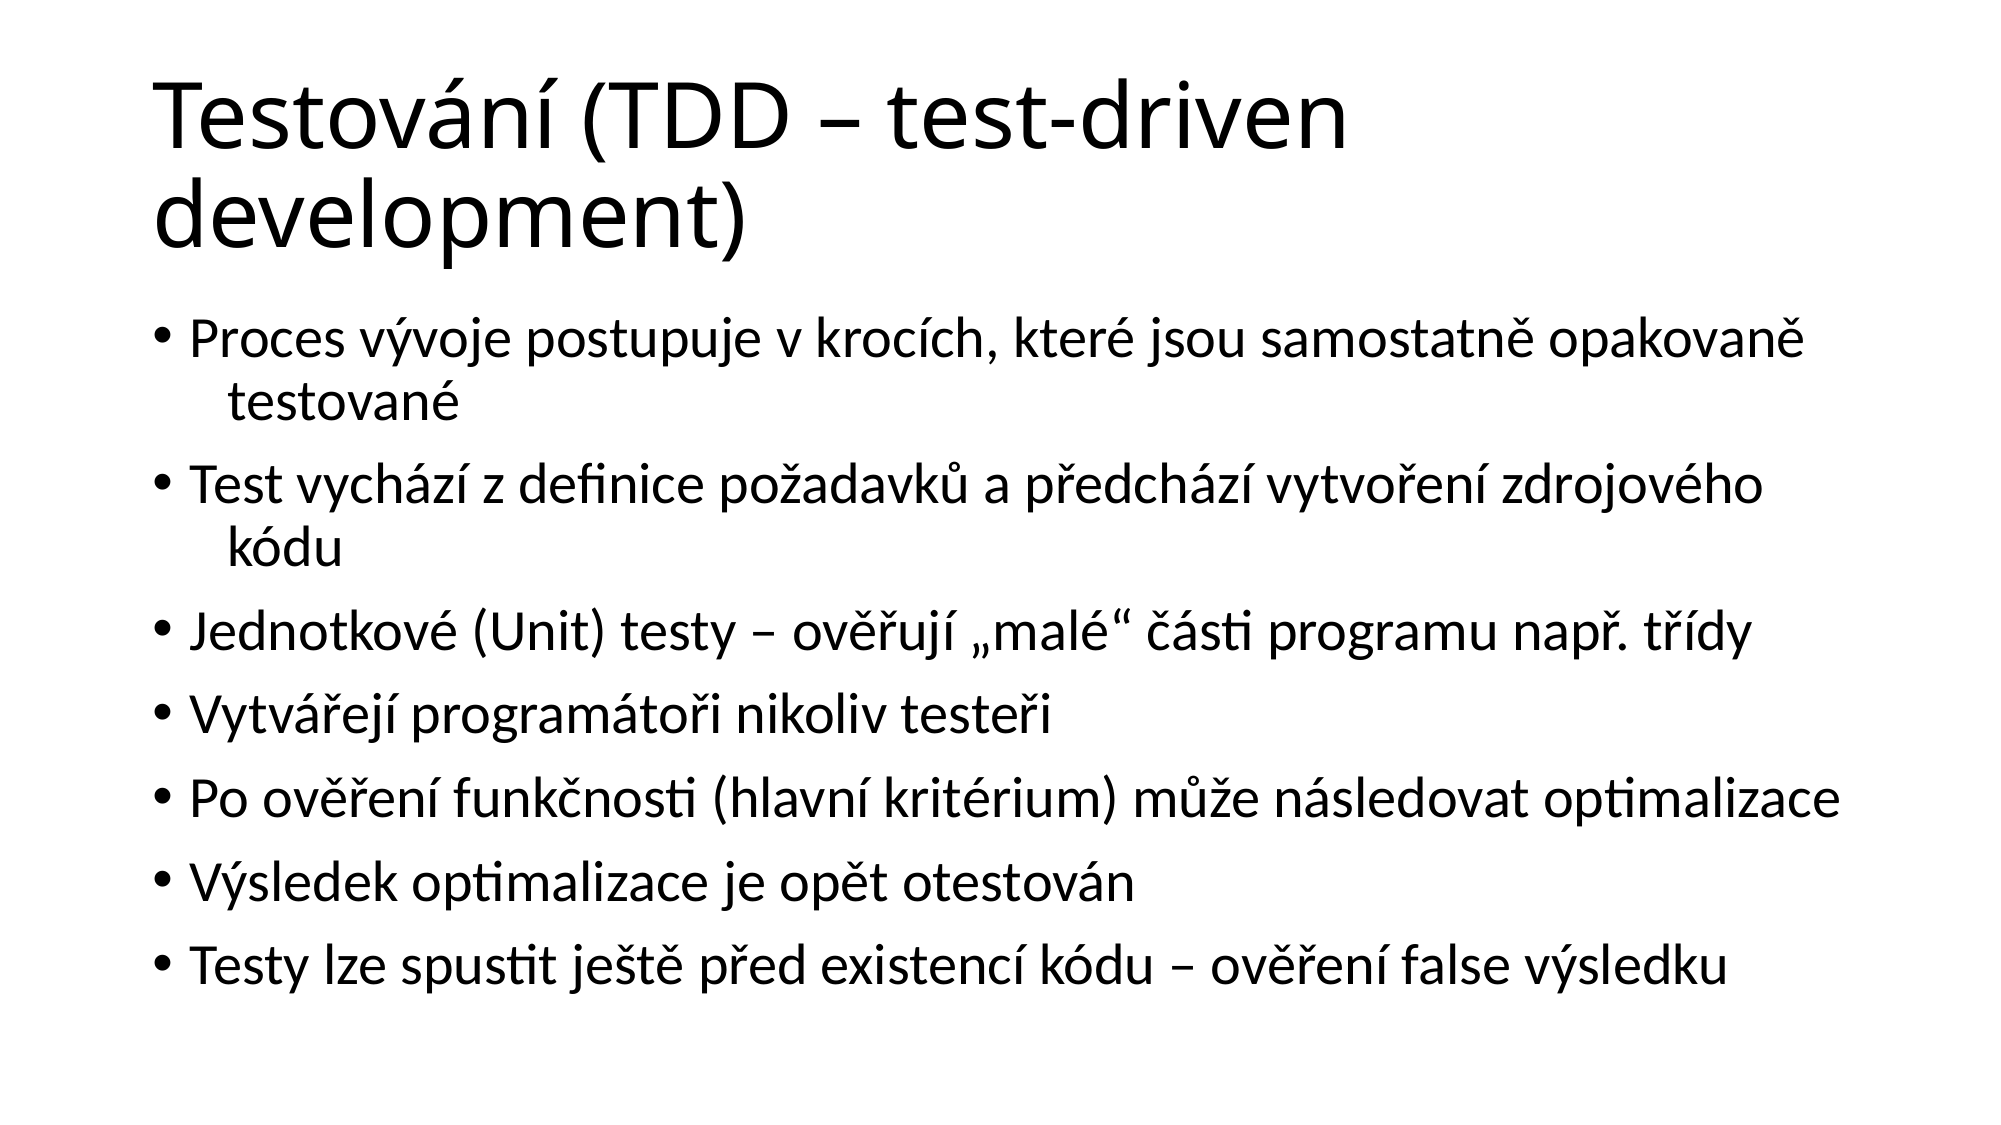

# Testování (TDD – test-driven development)
Proces vývoje postupuje v krocích, které jsou samostatně opakovaně testované
Test vychází z definice požadavků a předchází vytvoření zdrojového kódu
Jednotkové (Unit) testy – ověřují „malé“ části programu např. třídy
Vytvářejí programátoři nikoliv testeři
Po ověření funkčnosti (hlavní kritérium) může následovat optimalizace
Výsledek optimalizace je opět otestován
Testy lze spustit ještě před existencí kódu – ověření false výsledku